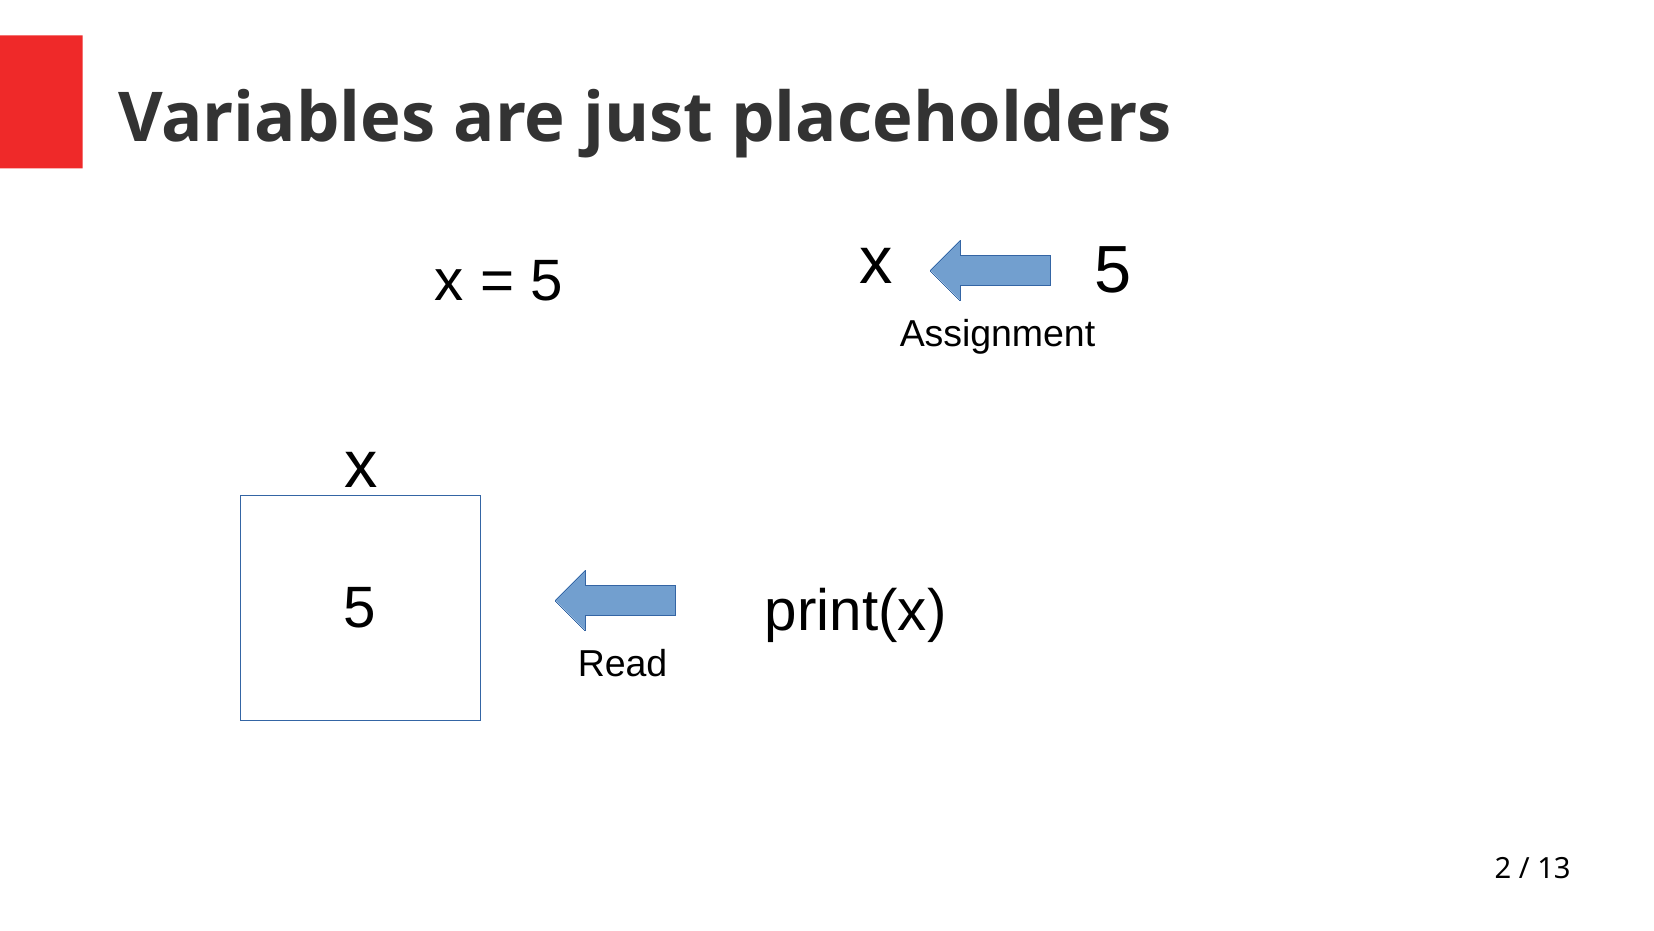

# Variables are just placeholders
x
5
x = 5
Assignment
x
5
Read
print(x)
2